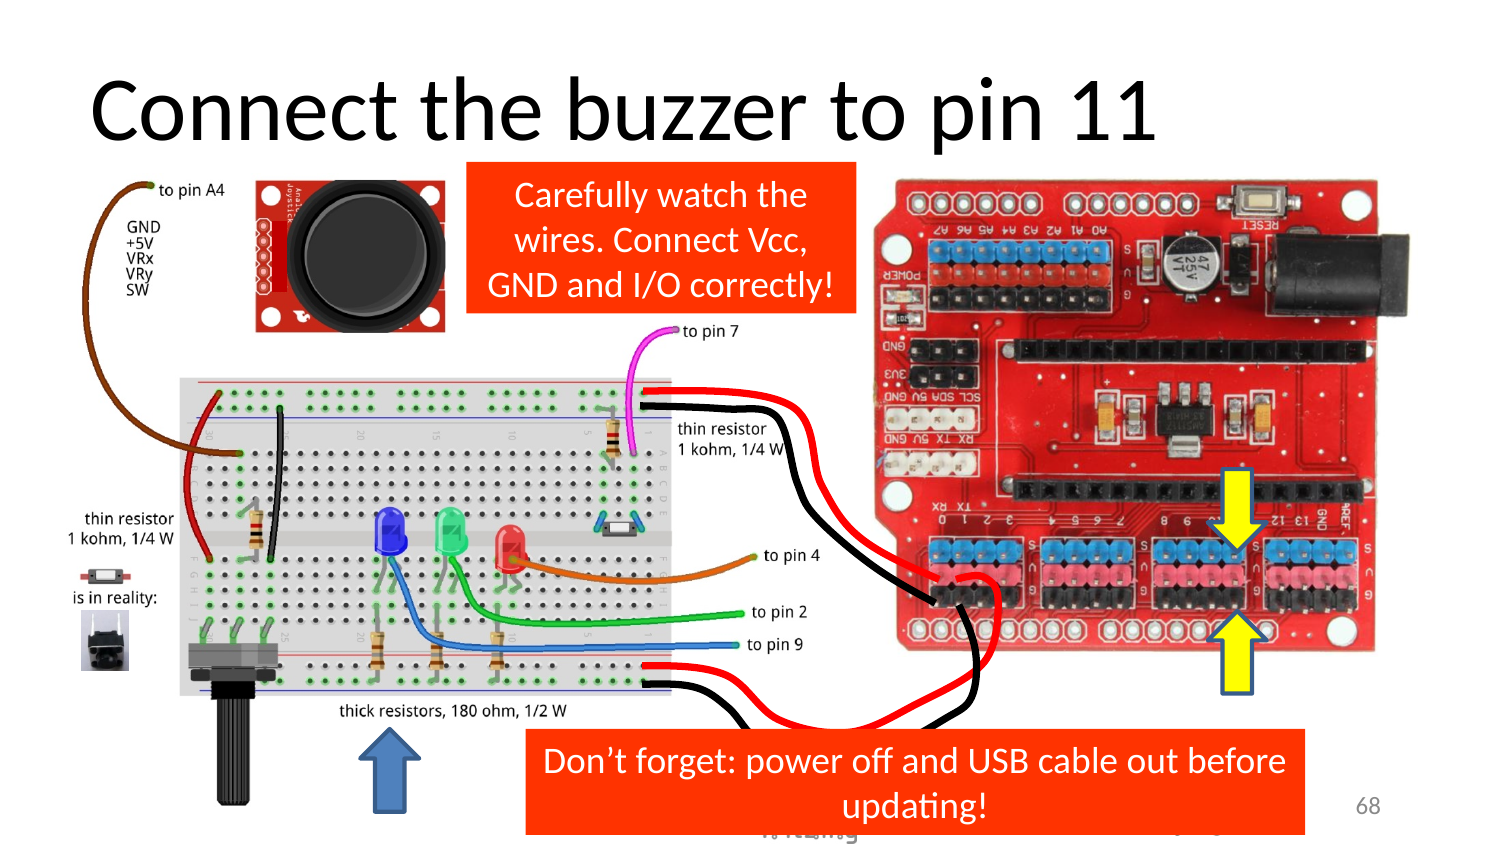

# Connect the buzzer to pin 11
Carefully watch the wires. Connect Vcc, GND and I/O correctly!
Don’t forget: power off and USB cable out before updating!
67